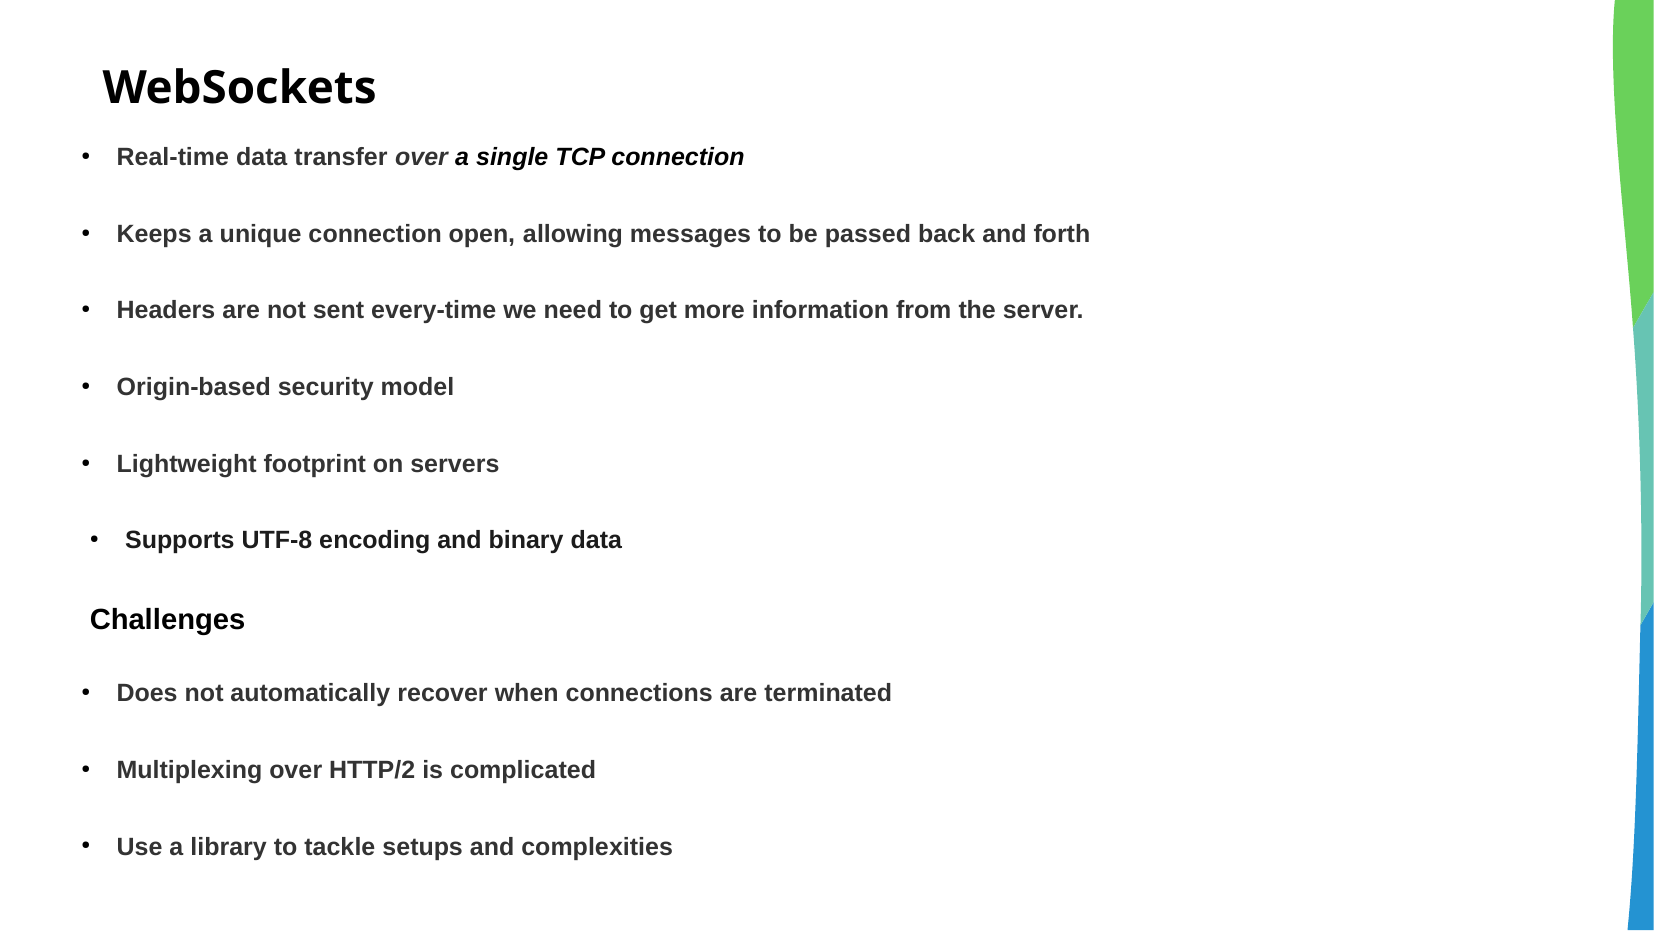

# WebSockets
Real-time data transfer over a single TCP connection
Keeps a unique connection open, allowing messages to be passed back and forth
Headers are not sent every-time we need to get more information from the server.
Origin-based security model
Lightweight footprint on servers
Supports UTF-8 encoding and binary data
Challenges
Does not automatically recover when connections are terminated
Multiplexing over HTTP/2 is complicated
Use a library to tackle setups and complexities